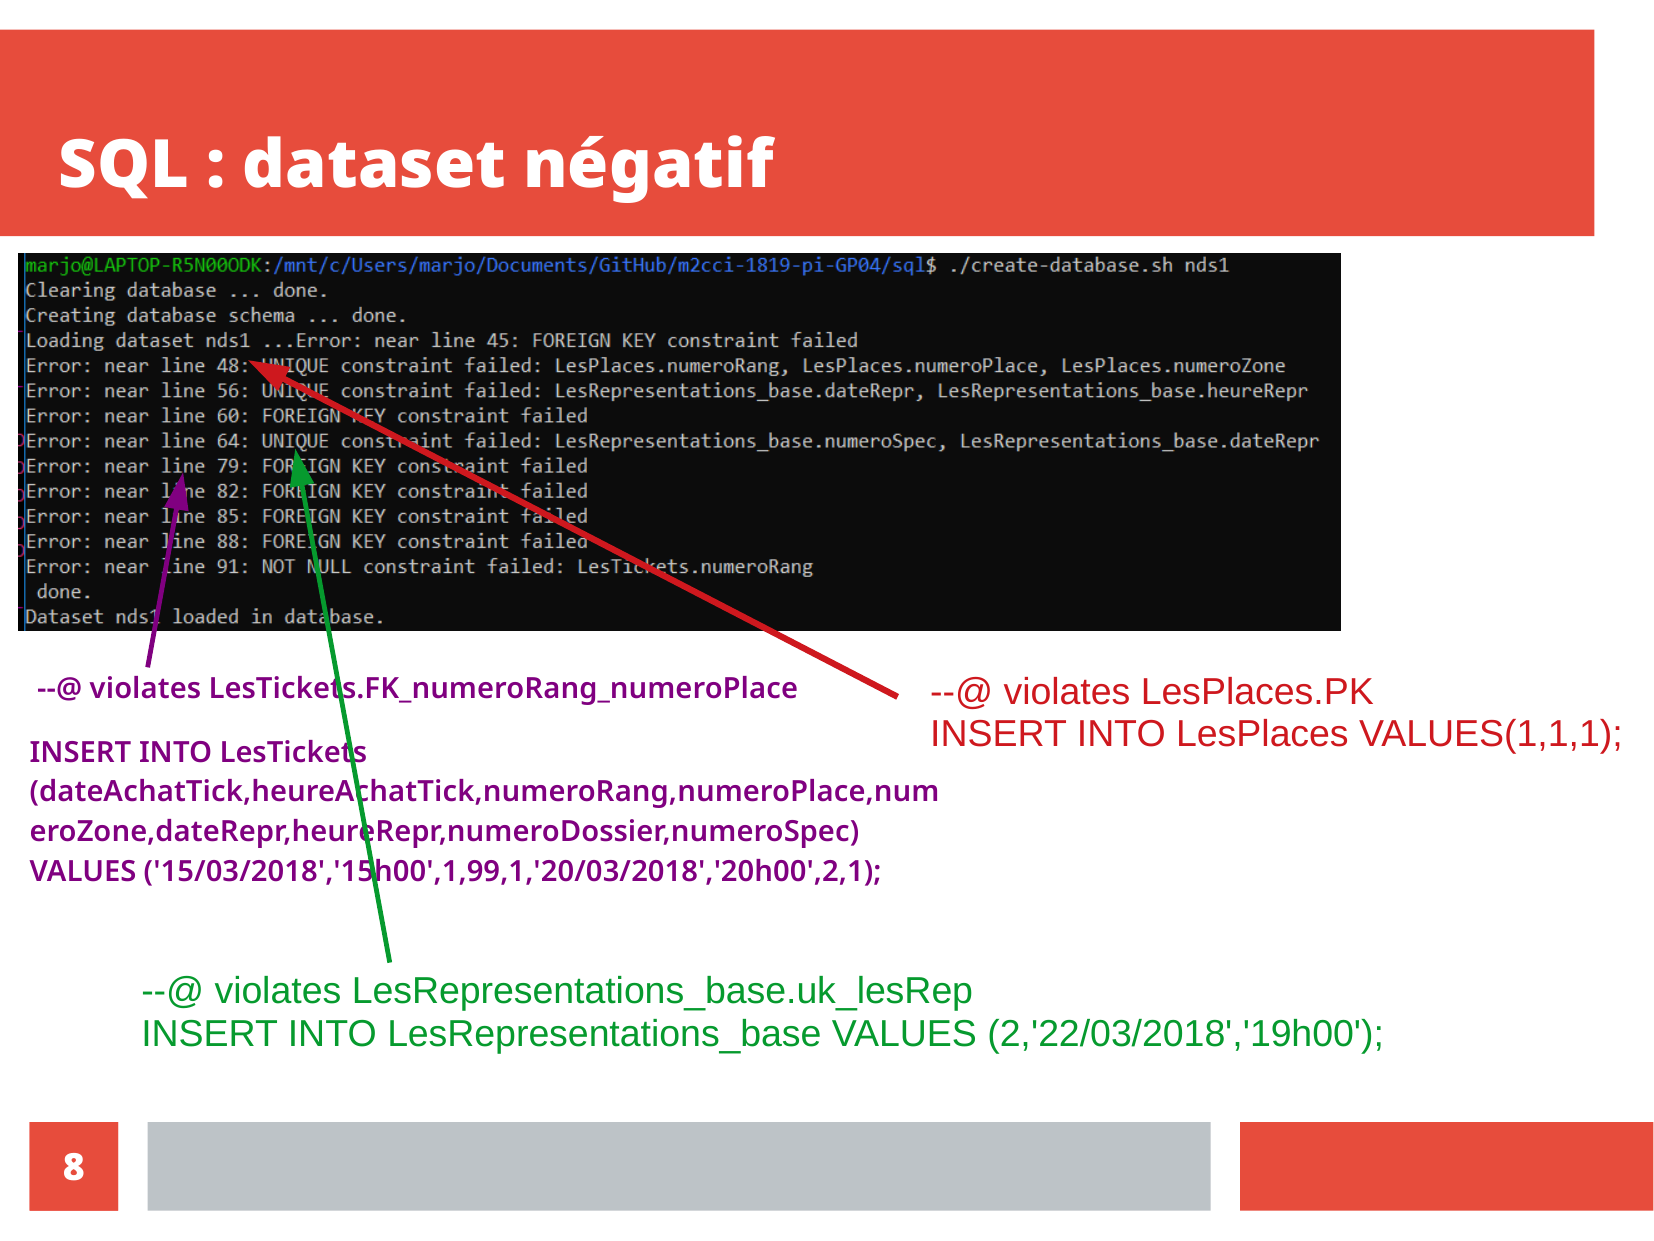

# SQL : dataset négatif
--@ violates LesPlaces.PK
INSERT INTO LesPlaces VALUES(1,1,1);
 --@ violates LesTickets.FK_numeroRang_numeroPlace
INSERT INTO LesTickets (dateAchatTick,heureAchatTick,numeroRang,numeroPlace,numeroZone,dateRepr,heureRepr,numeroDossier,numeroSpec) VALUES ('15/03/2018','15h00',1,99,1,'20/03/2018','20h00',2,1);
--@ violates LesRepresentations_base.uk_lesRep
INSERT INTO LesRepresentations_base VALUES (2,'22/03/2018','19h00');
8